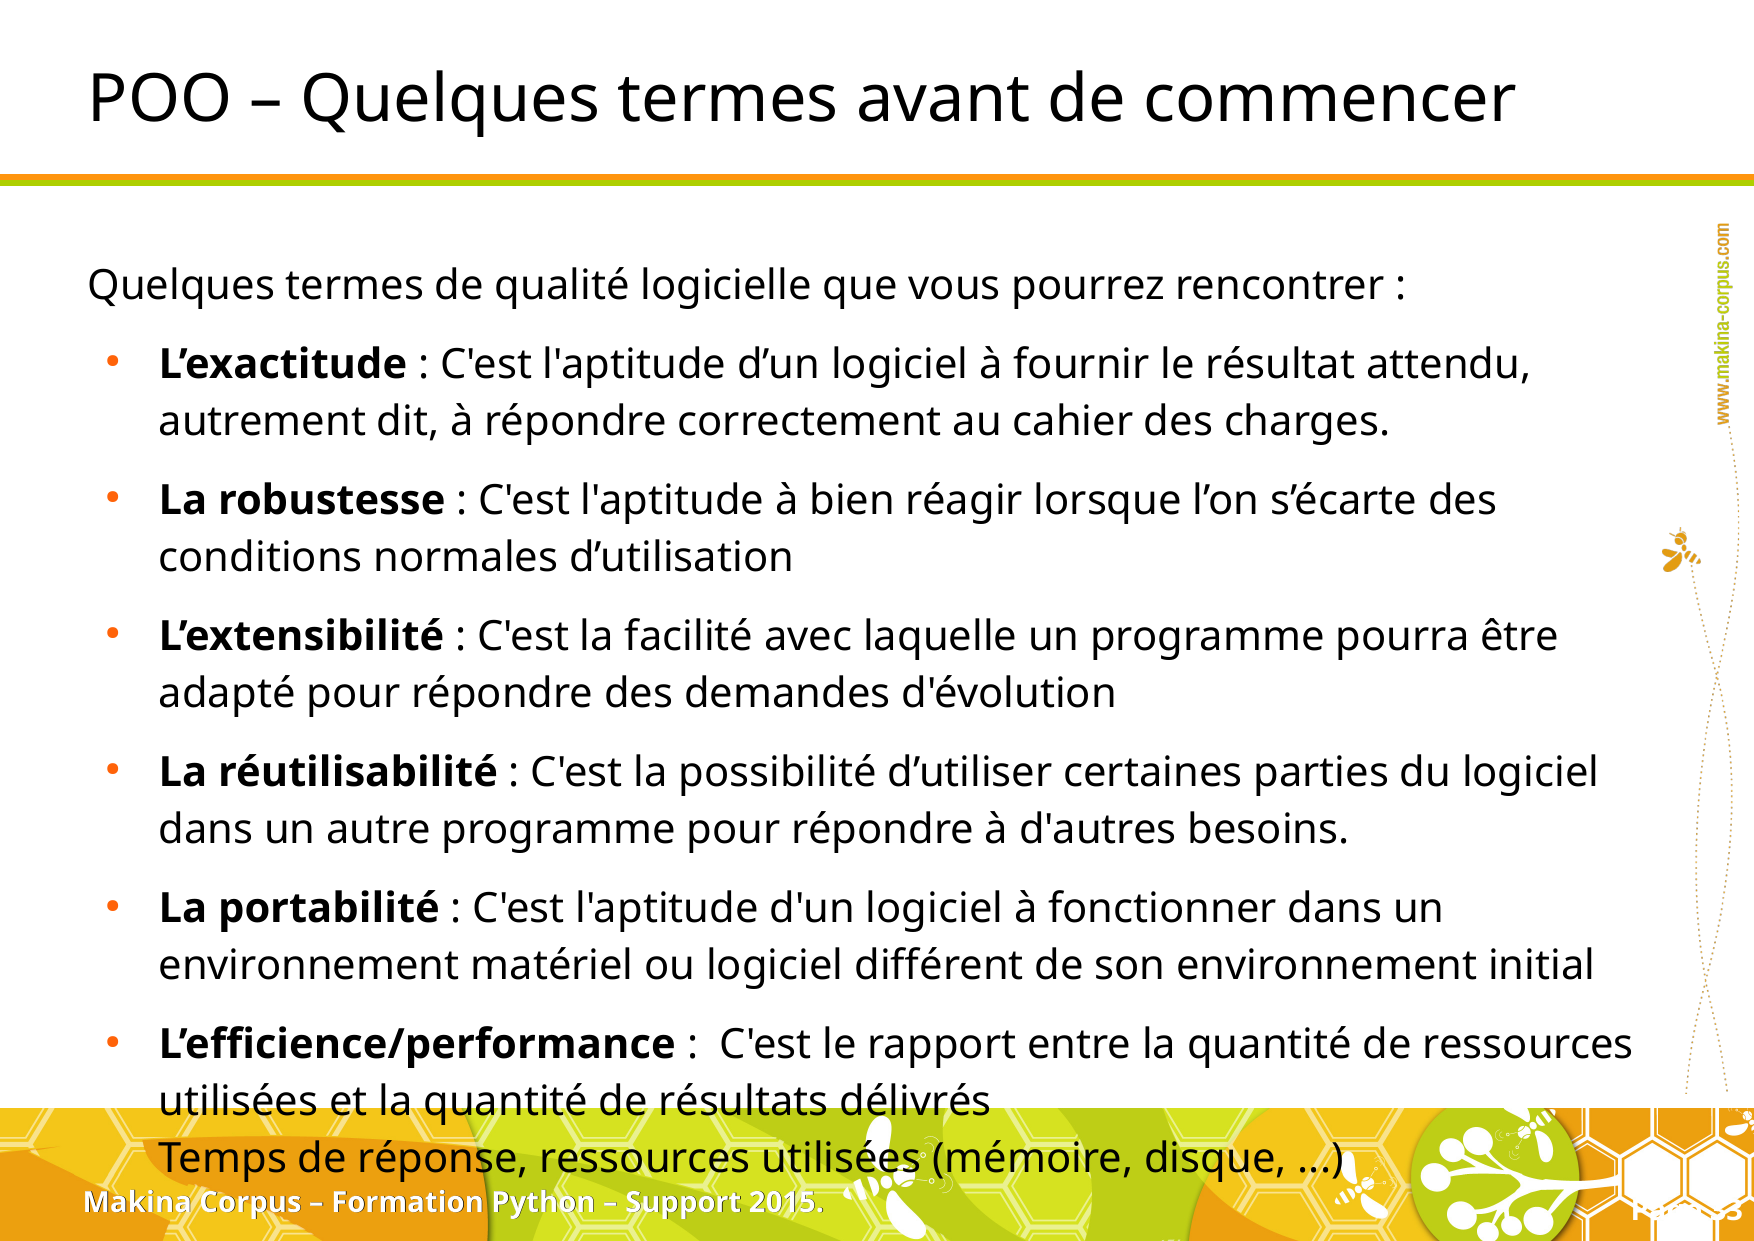

# POO – Quelques termes avant de commencer
Quelques termes de qualité logicielle que vous pourrez rencontrer :
L’exactitude : C'est l'aptitude d’un logiciel à fournir le résultat attendu, autrement dit, à répondre correctement au cahier des charges.
La robustesse : C'est l'aptitude à bien réagir lorsque l’on s’écarte des conditions normales d’utilisation
L’extensibilité : C'est la facilité avec laquelle un programme pourra être adapté pour répondre des demandes d'évolution
La réutilisabilité : C'est la possibilité d’utiliser certaines parties du logiciel dans un autre programme pour répondre à d'autres besoins.
La portabilité : C'est l'aptitude d'un logiciel à fonctionner dans un environnement matériel ou logiciel différent de son environnement initial
L’efficience/performance : C'est le rapport entre la quantité de ressources utilisées et la quantité de résultats délivrés
Temps de réponse, ressources utilisées (mémoire, disque, ...)
tesg
33